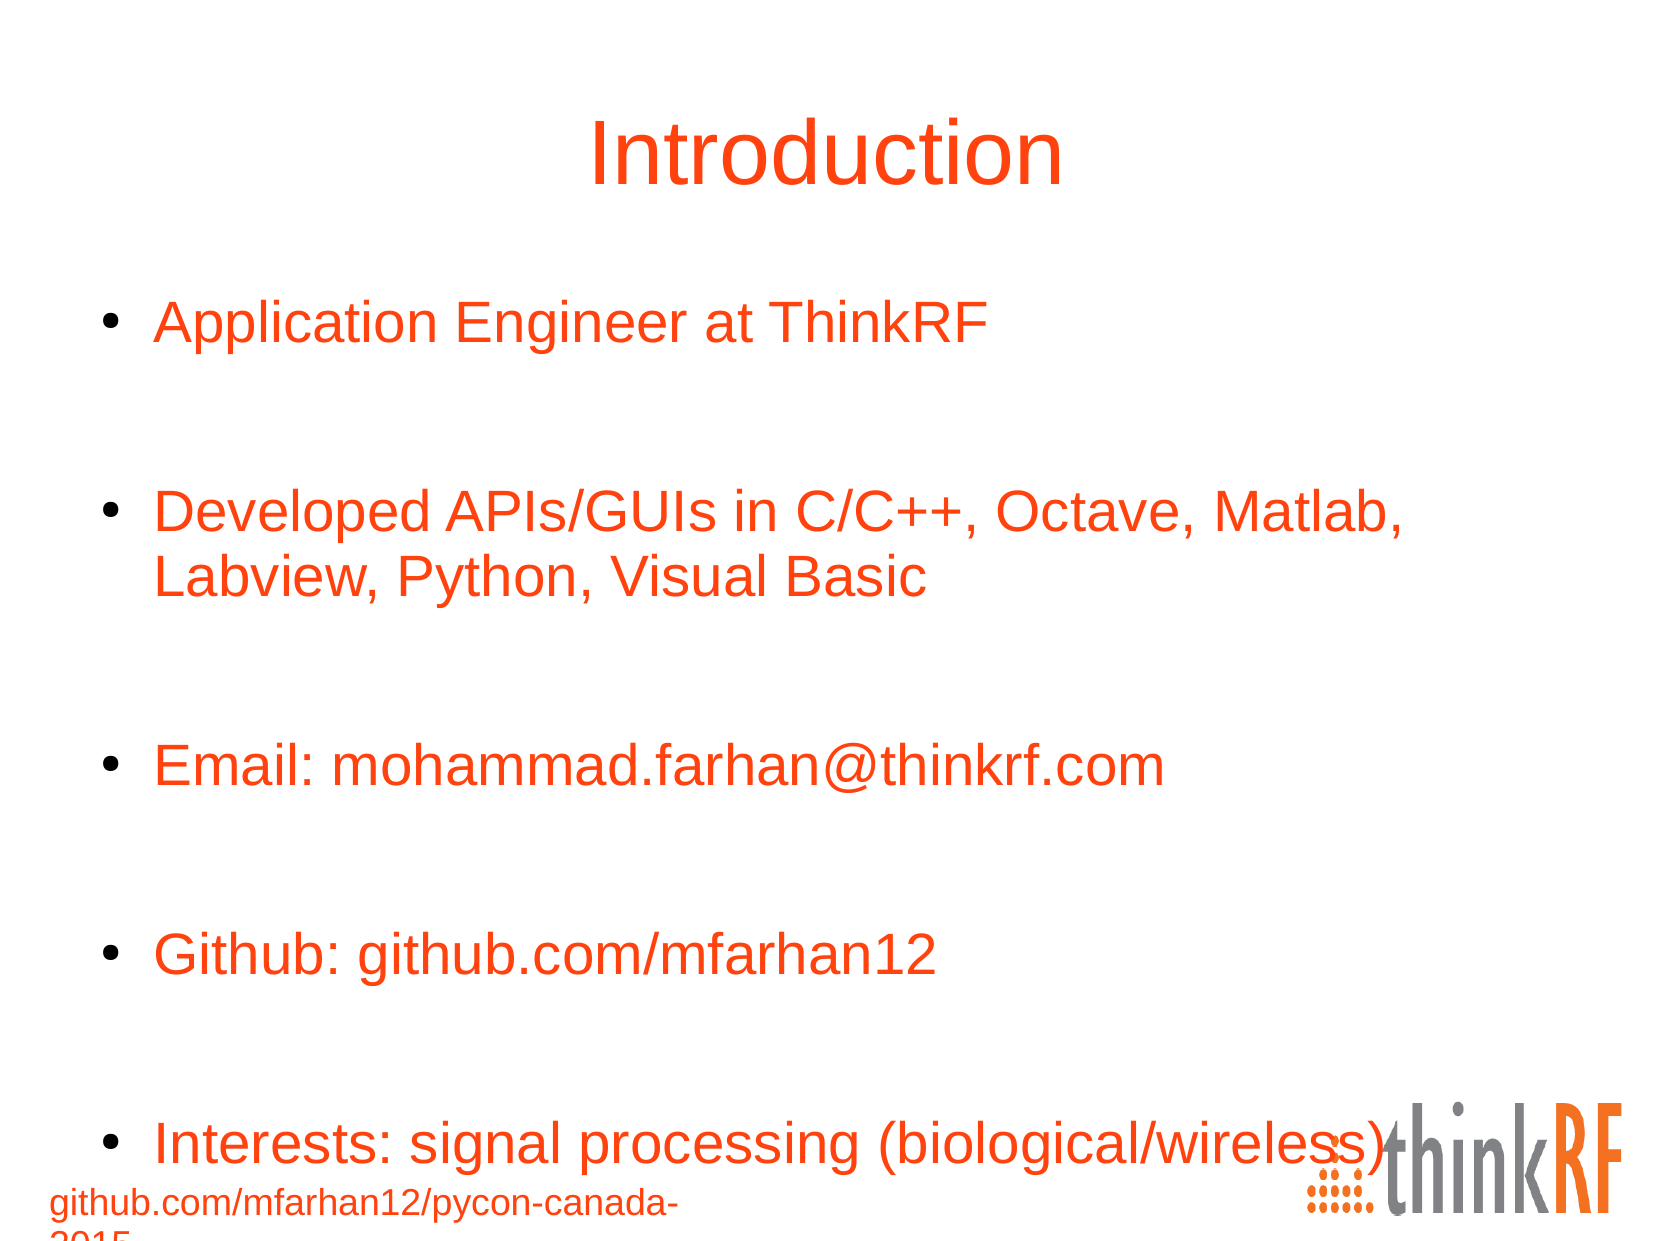

# Introduction
Application Engineer at ThinkRF
Developed APIs/GUIs in C/C++, Octave, Matlab, Labview, Python, Visual Basic
Email: mohammad.farhan@thinkrf.com
Github: github.com/mfarhan12
Interests: signal processing (biological/wireless)